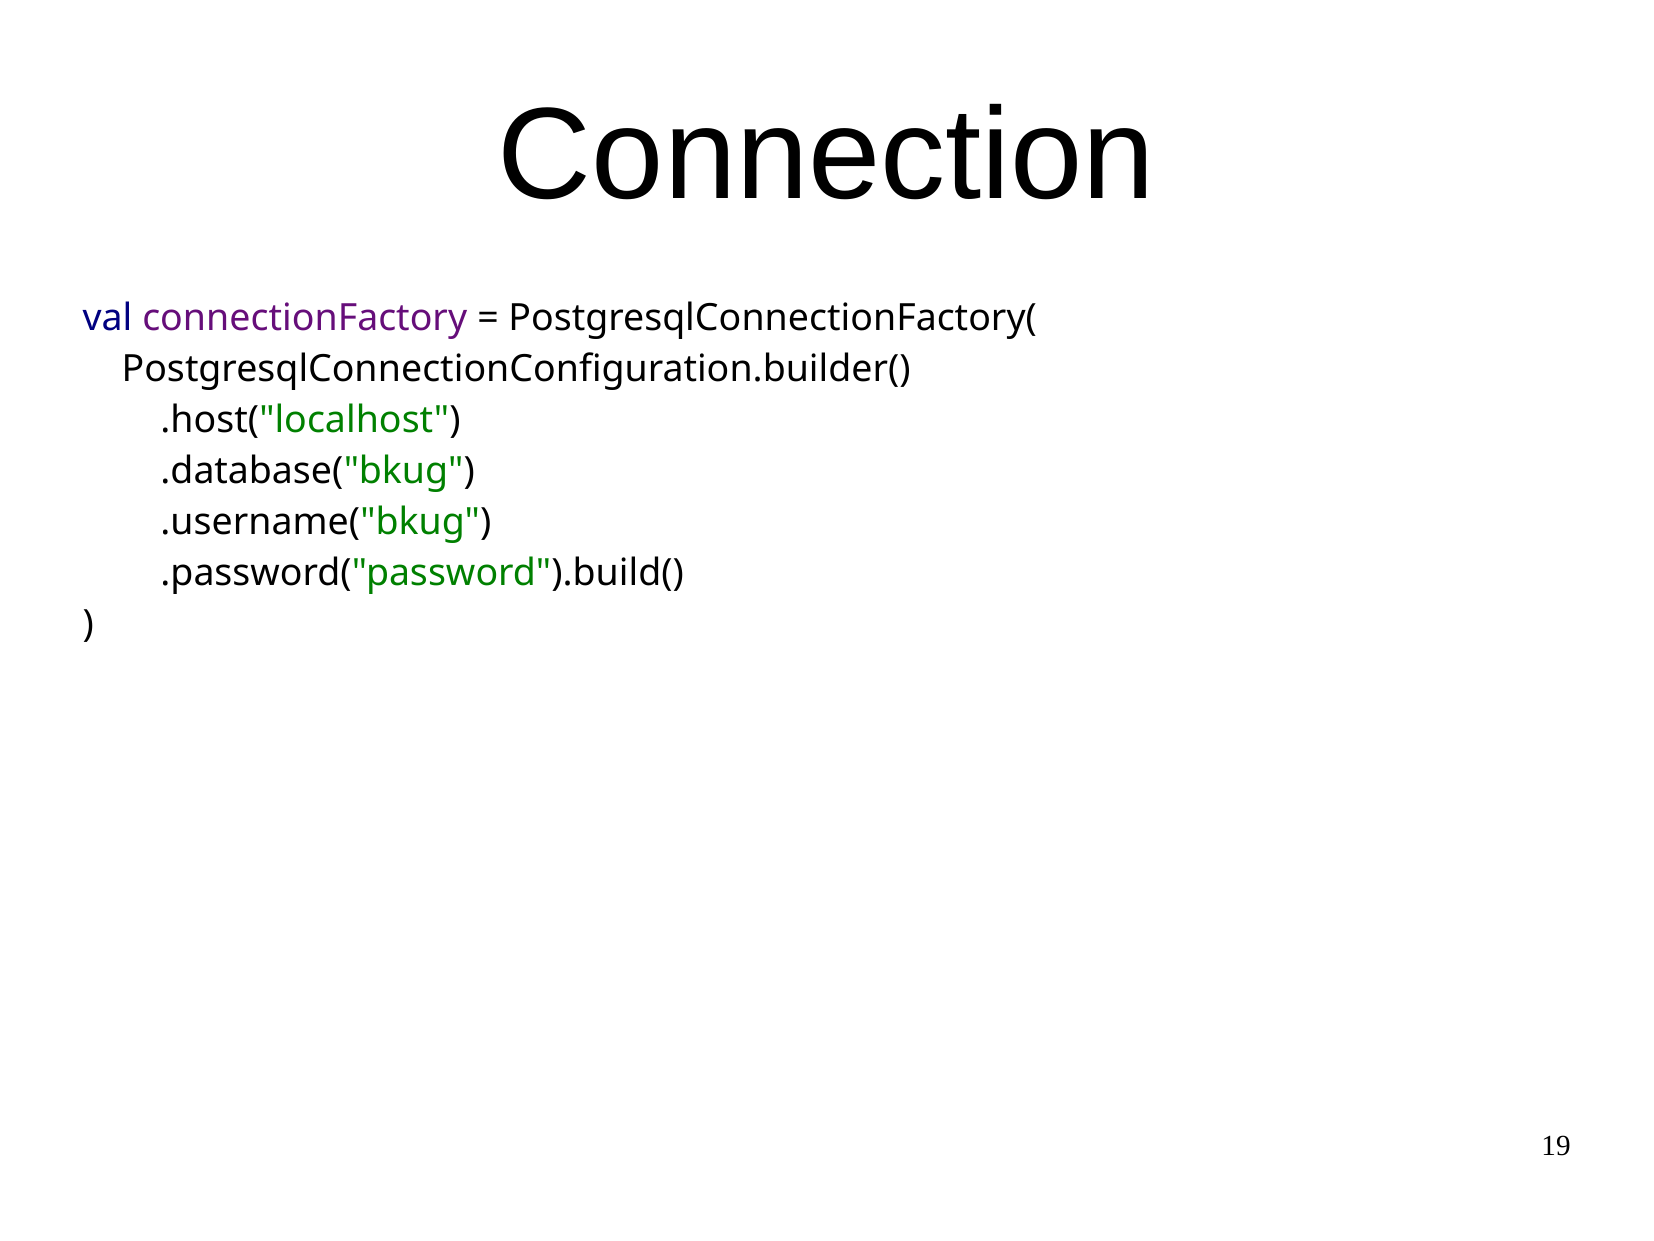

# Connection
val connectionFactory = PostgresqlConnectionFactory(
 PostgresqlConnectionConfiguration.builder()
 .host("localhost")
 .database("bkug")
 .username("bkug")
 .password("password").build()
)
19